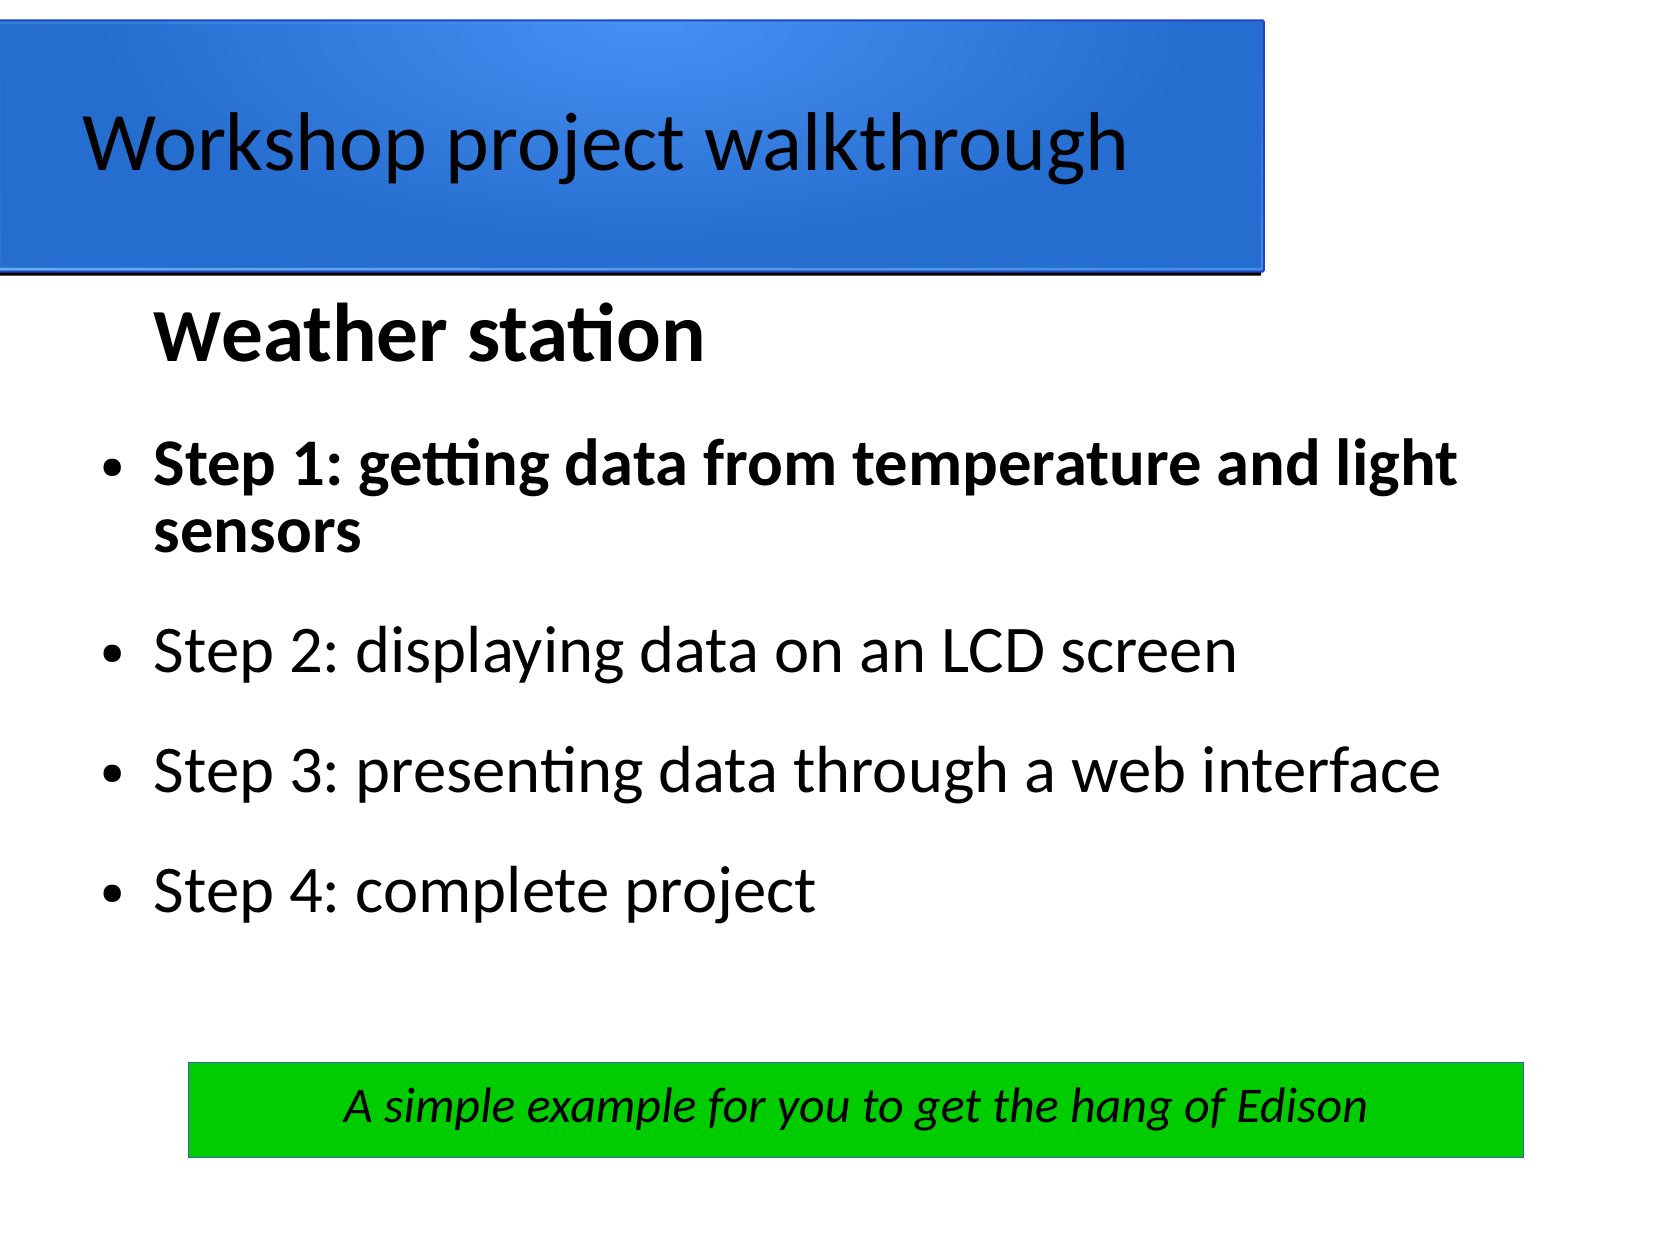

# Workshop project walkthrough
Weather station
Step 1: getting data from temperature and light sensors
Step 2: displaying data on an LCD screen
Step 3: presenting data through a web interface
Step 4: complete project
A simple example for you to get the hang of Edison